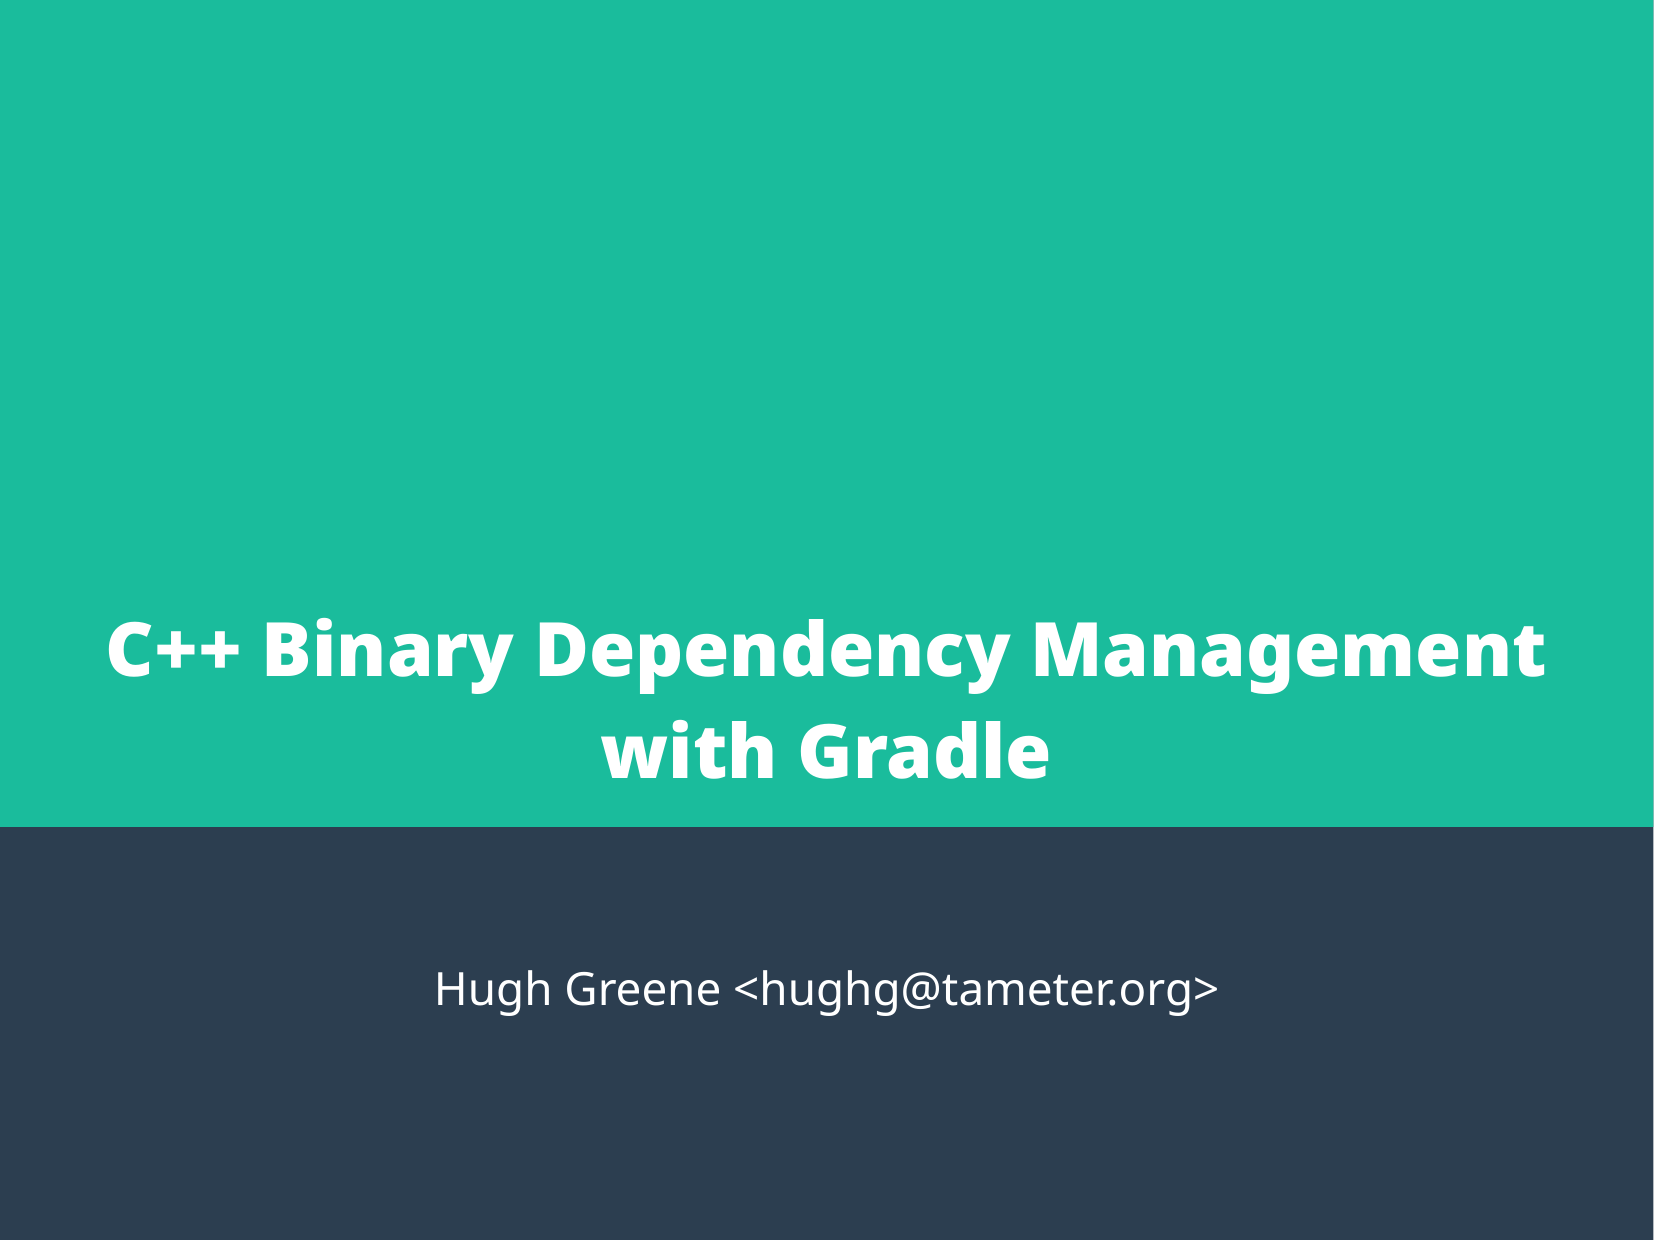

# C++ Binary Dependency Management with Gradle
Hugh Greene <hughg@tameter.org>